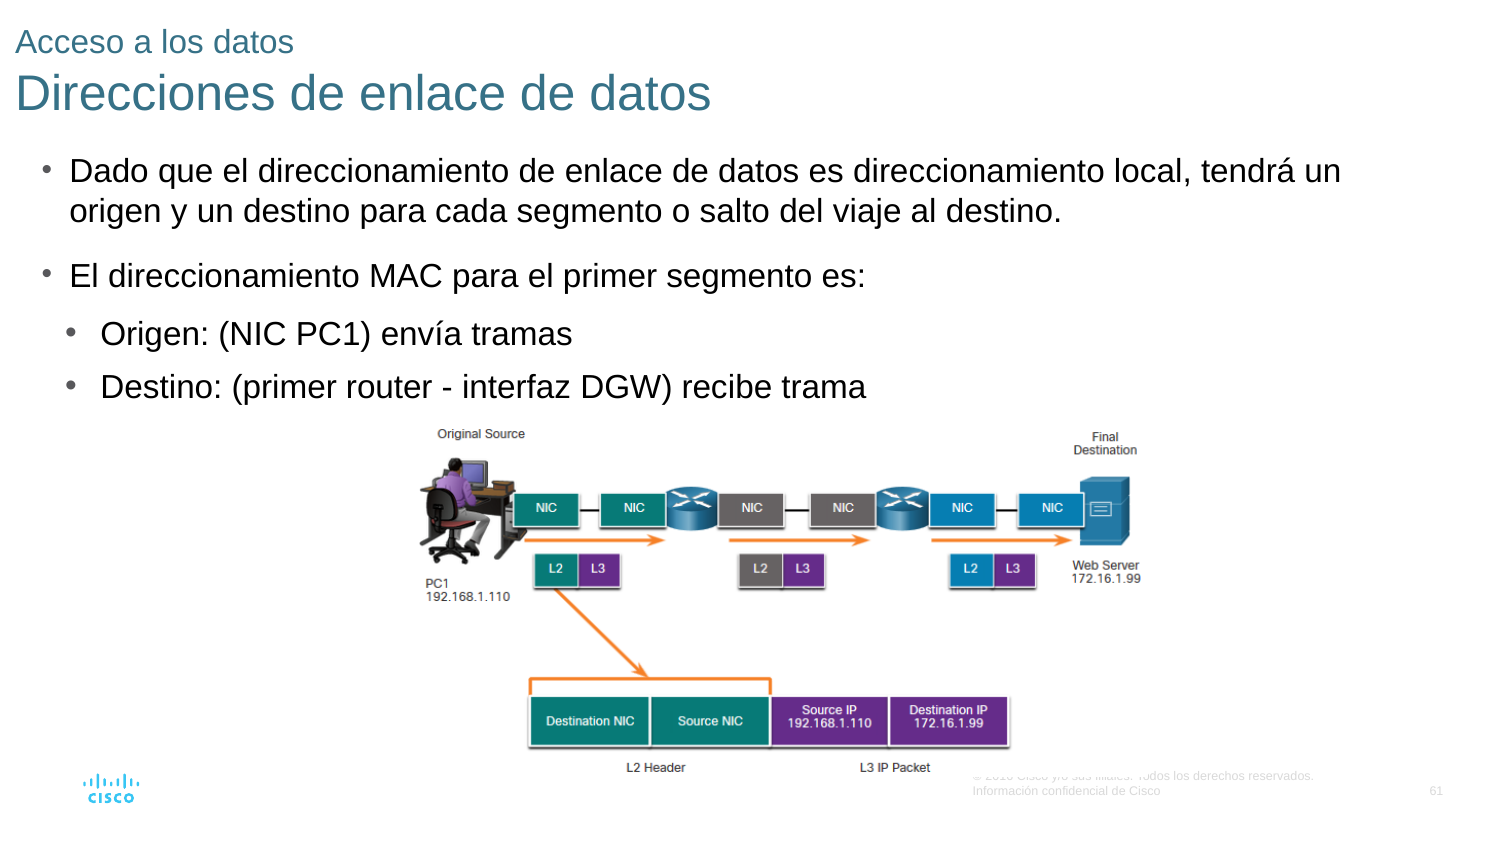

# Acceso a los datos Direcciones de enlace de datos
Dado que el direccionamiento de enlace de datos es direccionamiento local, tendrá un origen y un destino para cada segmento o salto del viaje al destino.
El direccionamiento MAC para el primer segmento es:
Origen: (NIC PC1) envía tramas
Destino: (primer router - interfaz DGW) recibe trama